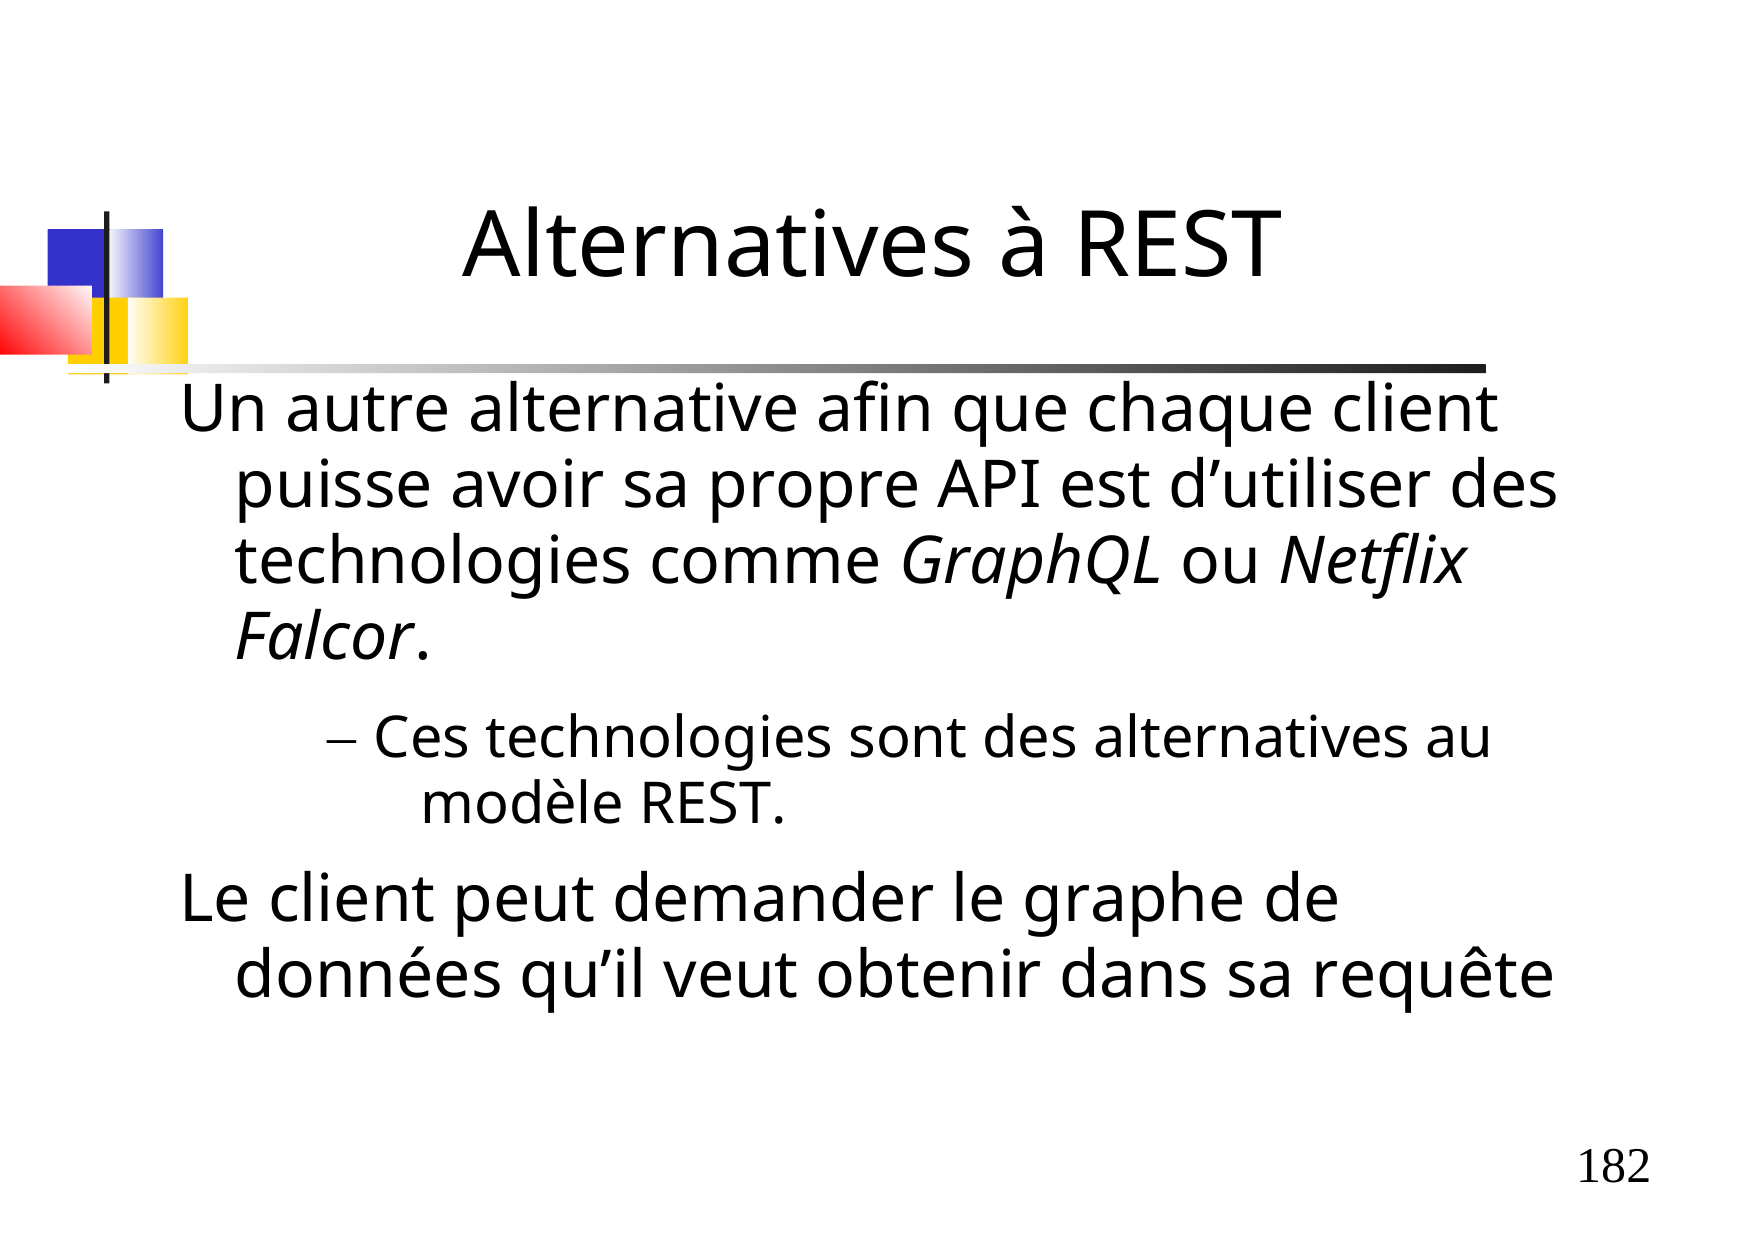

# Alternatives à REST
Un autre alternative afin que chaque client puisse avoir sa propre API est d’utiliser des technologies comme GraphQL ou Netflix Falcor.
Ces technologies sont des alternatives au modèle REST.
Le client peut demander le graphe de données qu’il veut obtenir dans sa requête